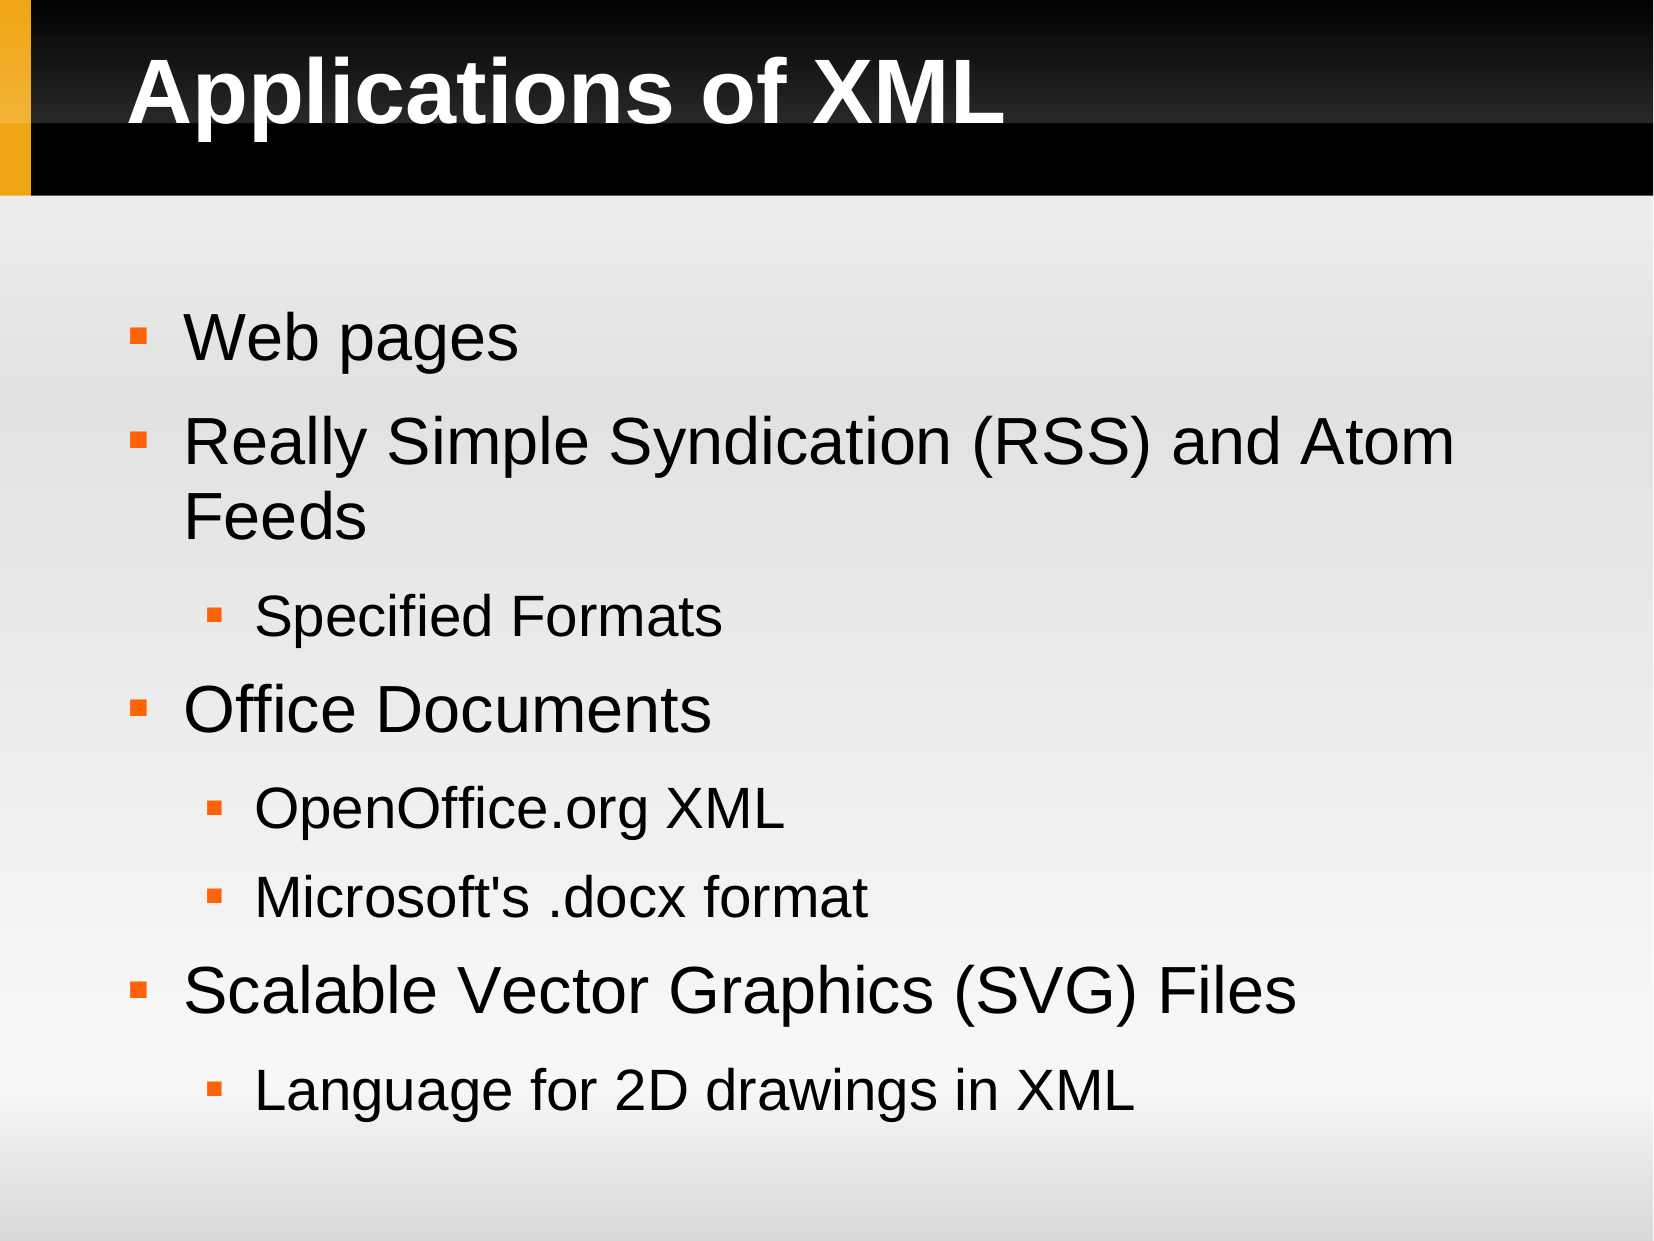

# Applications of XML
Web pages
Really Simple Syndication (RSS) and Atom Feeds
Specified Formats
Office Documents
OpenOffice.org XML
Microsoft's .docx format
Scalable Vector Graphics (SVG) Files
Language for 2D drawings in XML